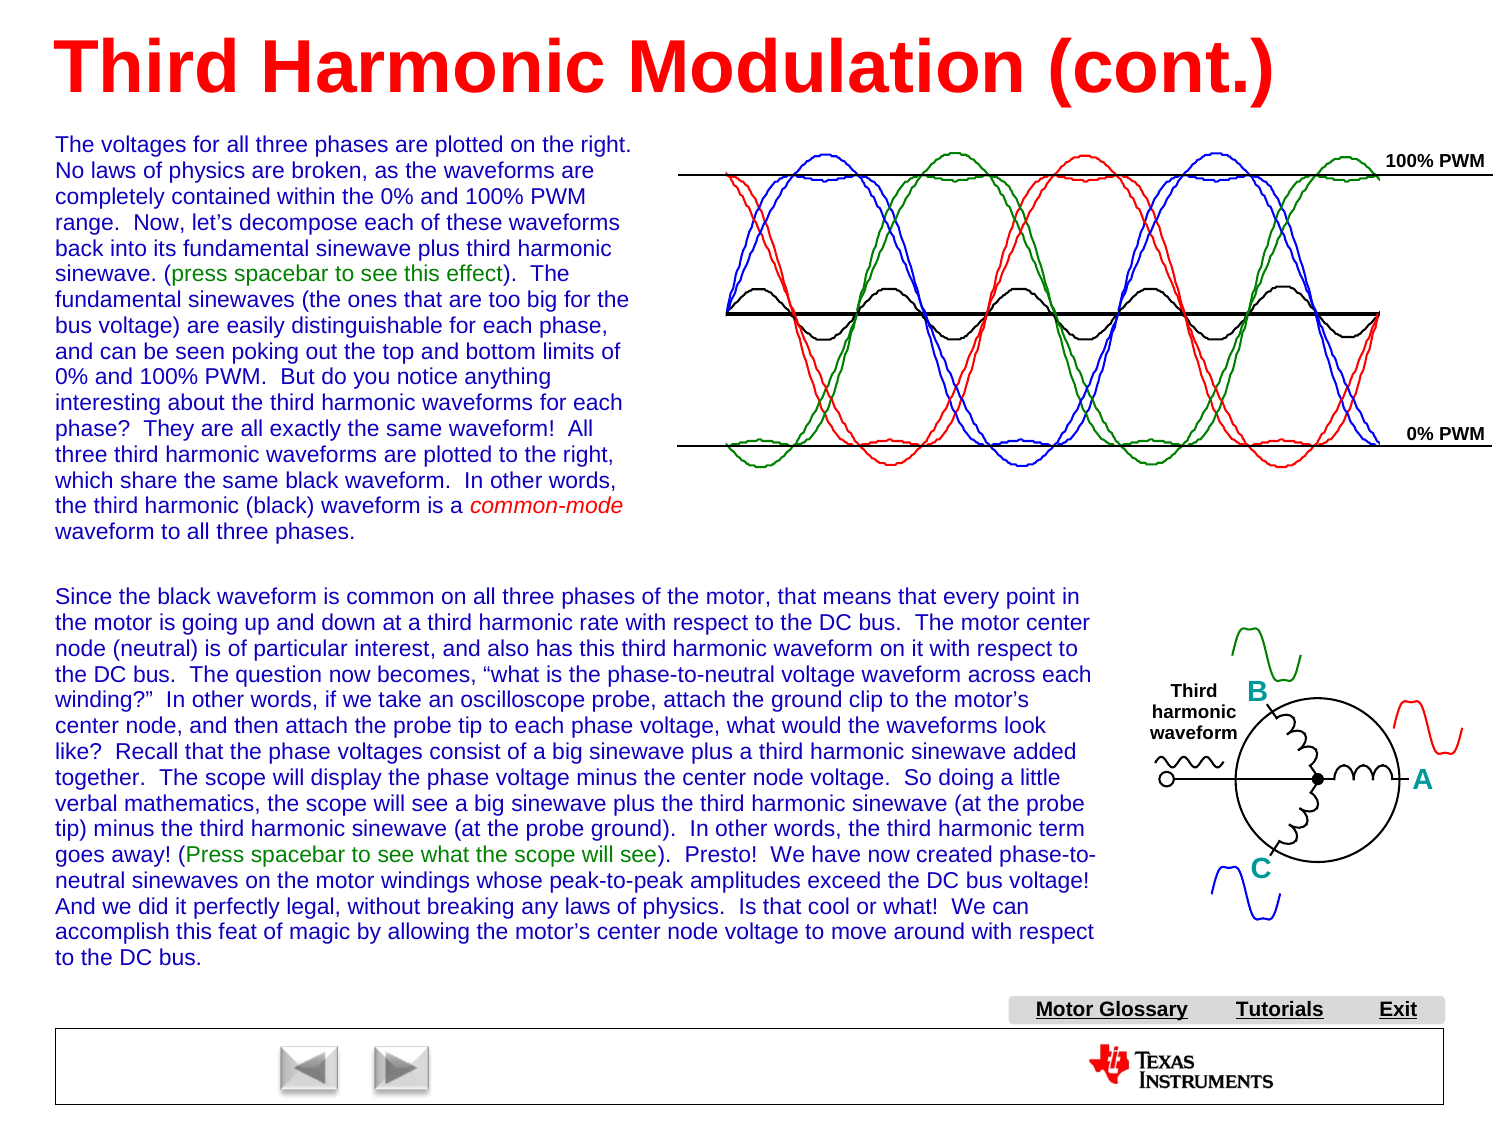

# Third Harmonic Modulation (cont.)
The voltages for all three phases are plotted on the right. No laws of physics are broken, as the waveforms are completely contained within the 0% and 100% PWM range. Now, let’s decompose each of these waveforms back into its fundamental sinewave plus third harmonic sinewave. (press spacebar to see this effect). The fundamental sinewaves (the ones that are too big for the bus voltage) are easily distinguishable for each phase, and can be seen poking out the top and bottom limits of 0% and 100% PWM. But do you notice anything interesting about the third harmonic waveforms for each phase? They are all exactly the same waveform! All three third harmonic waveforms are plotted to the right, which share the same black waveform. In other words, the third harmonic (black) waveform is a common-mode waveform to all three phases.
100% PWM
0% PWM
Since the black waveform is common on all three phases of the motor, that means that every point in the motor is going up and down at a third harmonic rate with respect to the DC bus. The motor center node (neutral) is of particular interest, and also has this third harmonic waveform on it with respect to the DC bus. The question now becomes, “what is the phase-to-neutral voltage waveform across each winding?” In other words, if we take an oscilloscope probe, attach the ground clip to the motor’s center node, and then attach the probe tip to each phase voltage, what would the waveforms look like? Recall that the phase voltages consist of a big sinewave plus a third harmonic sinewave added together. The scope will display the phase voltage minus the center node voltage. So doing a little verbal mathematics, the scope will see a big sinewave plus the third harmonic sinewave (at the probe tip) minus the third harmonic sinewave (at the probe ground). In other words, the third harmonic term goes away! (Press spacebar to see what the scope will see). Presto! We have now created phase-to-neutral sinewaves on the motor windings whose peak-to-peak amplitudes exceed the DC bus voltage! And we did it perfectly legal, without breaking any laws of physics. Is that cool or what! We can accomplish this feat of magic by allowing the motor’s center node voltage to move around with respect to the DC bus.
B
Third harmonic waveform
A
C